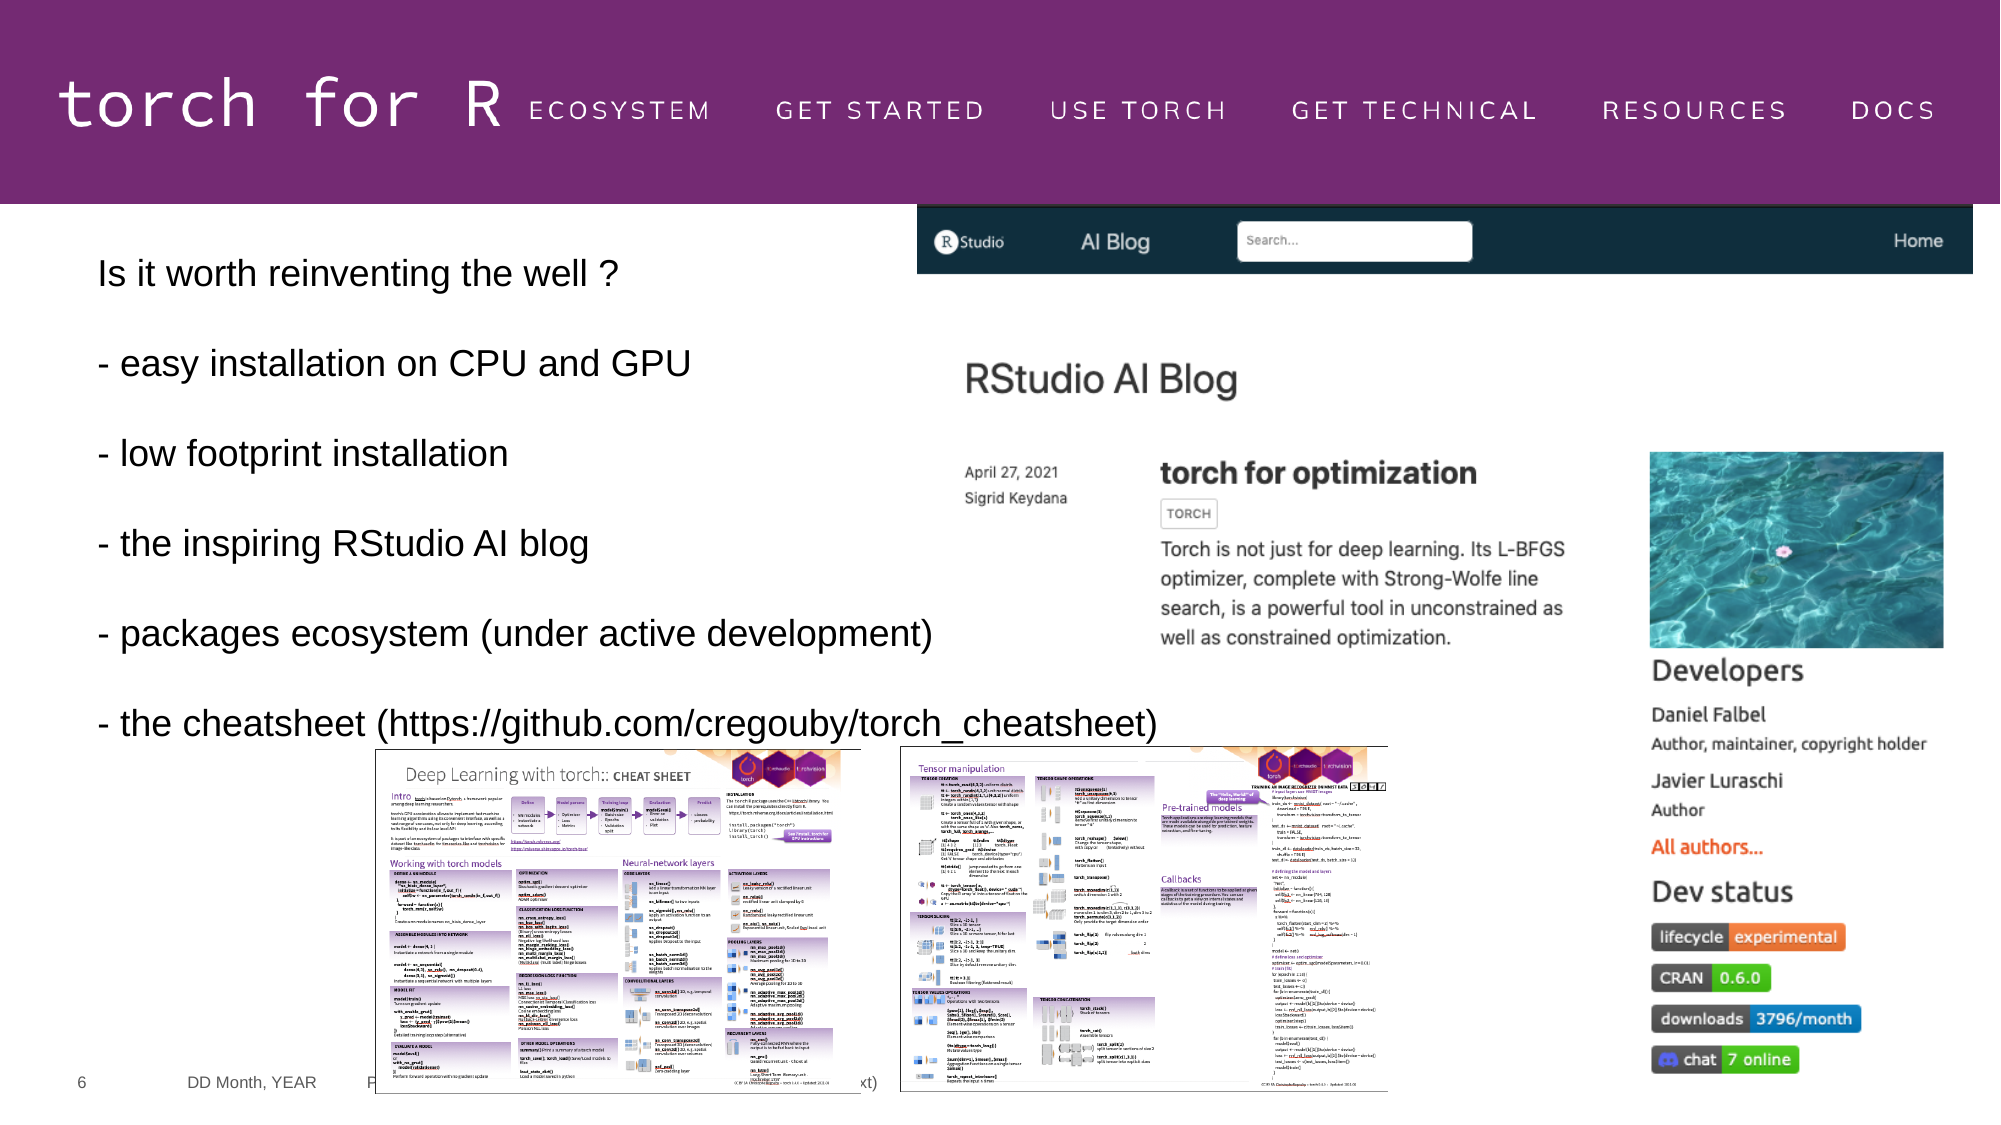

Is it worth reinventing the well ?
- easy installation on CPU and GPU
- low footprint installation
- the inspiring RStudio AI blog
- packages ecosystem (under active development)
- the cheatsheet (https://github.com/cregouby/torch_cheatsheet)
DD Month, YEAR
Presentation title runs here (go to Header and Footer to edit this text)